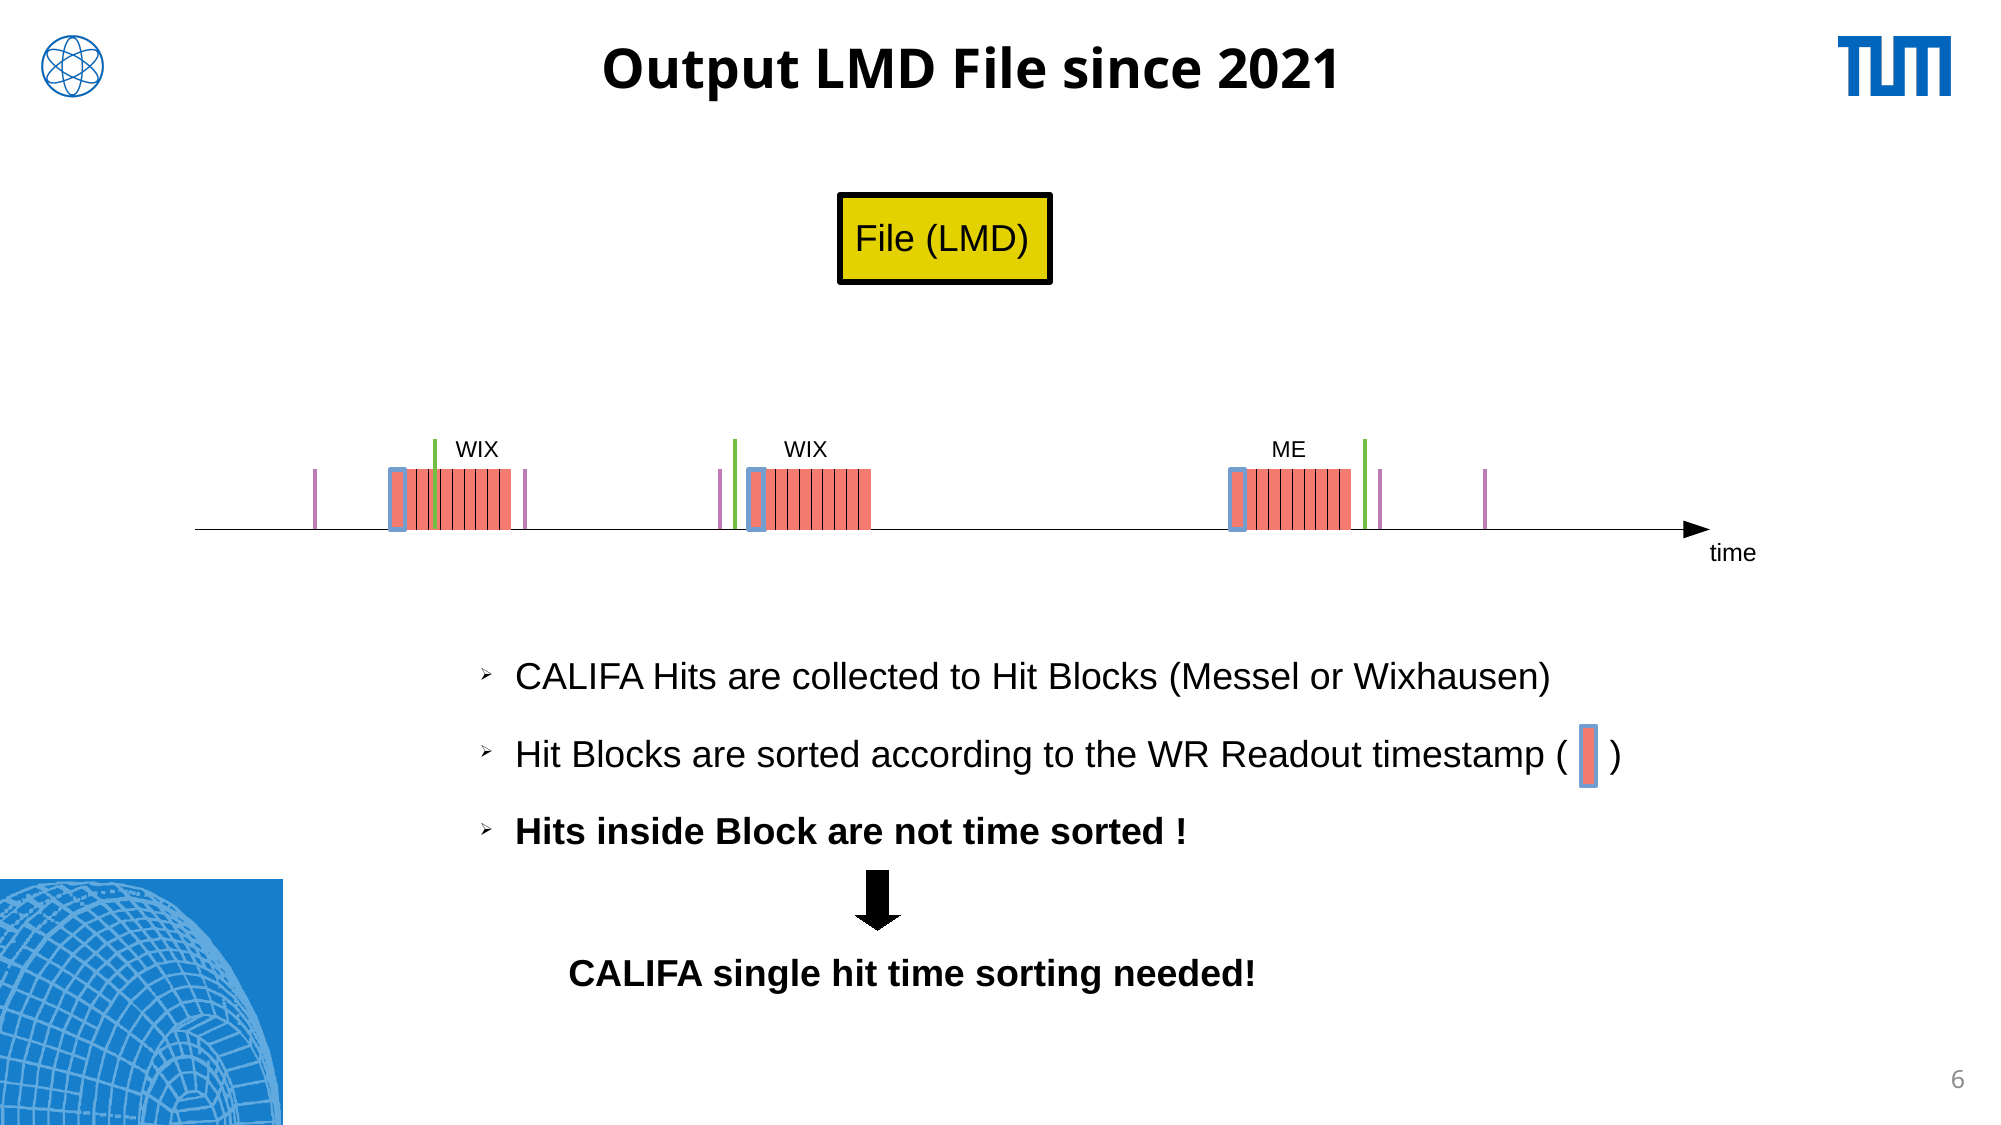

# Output LMD File since 2021
File (LMD)
WIX
WIX
ME
time
CALIFA Hits are collected to Hit Blocks (Messel or Wixhausen)
Hit Blocks are sorted according to the WR Readout timestamp ( )
Hits inside Block are not time sorted !
 CALIFA single hit time sorting needed!
6